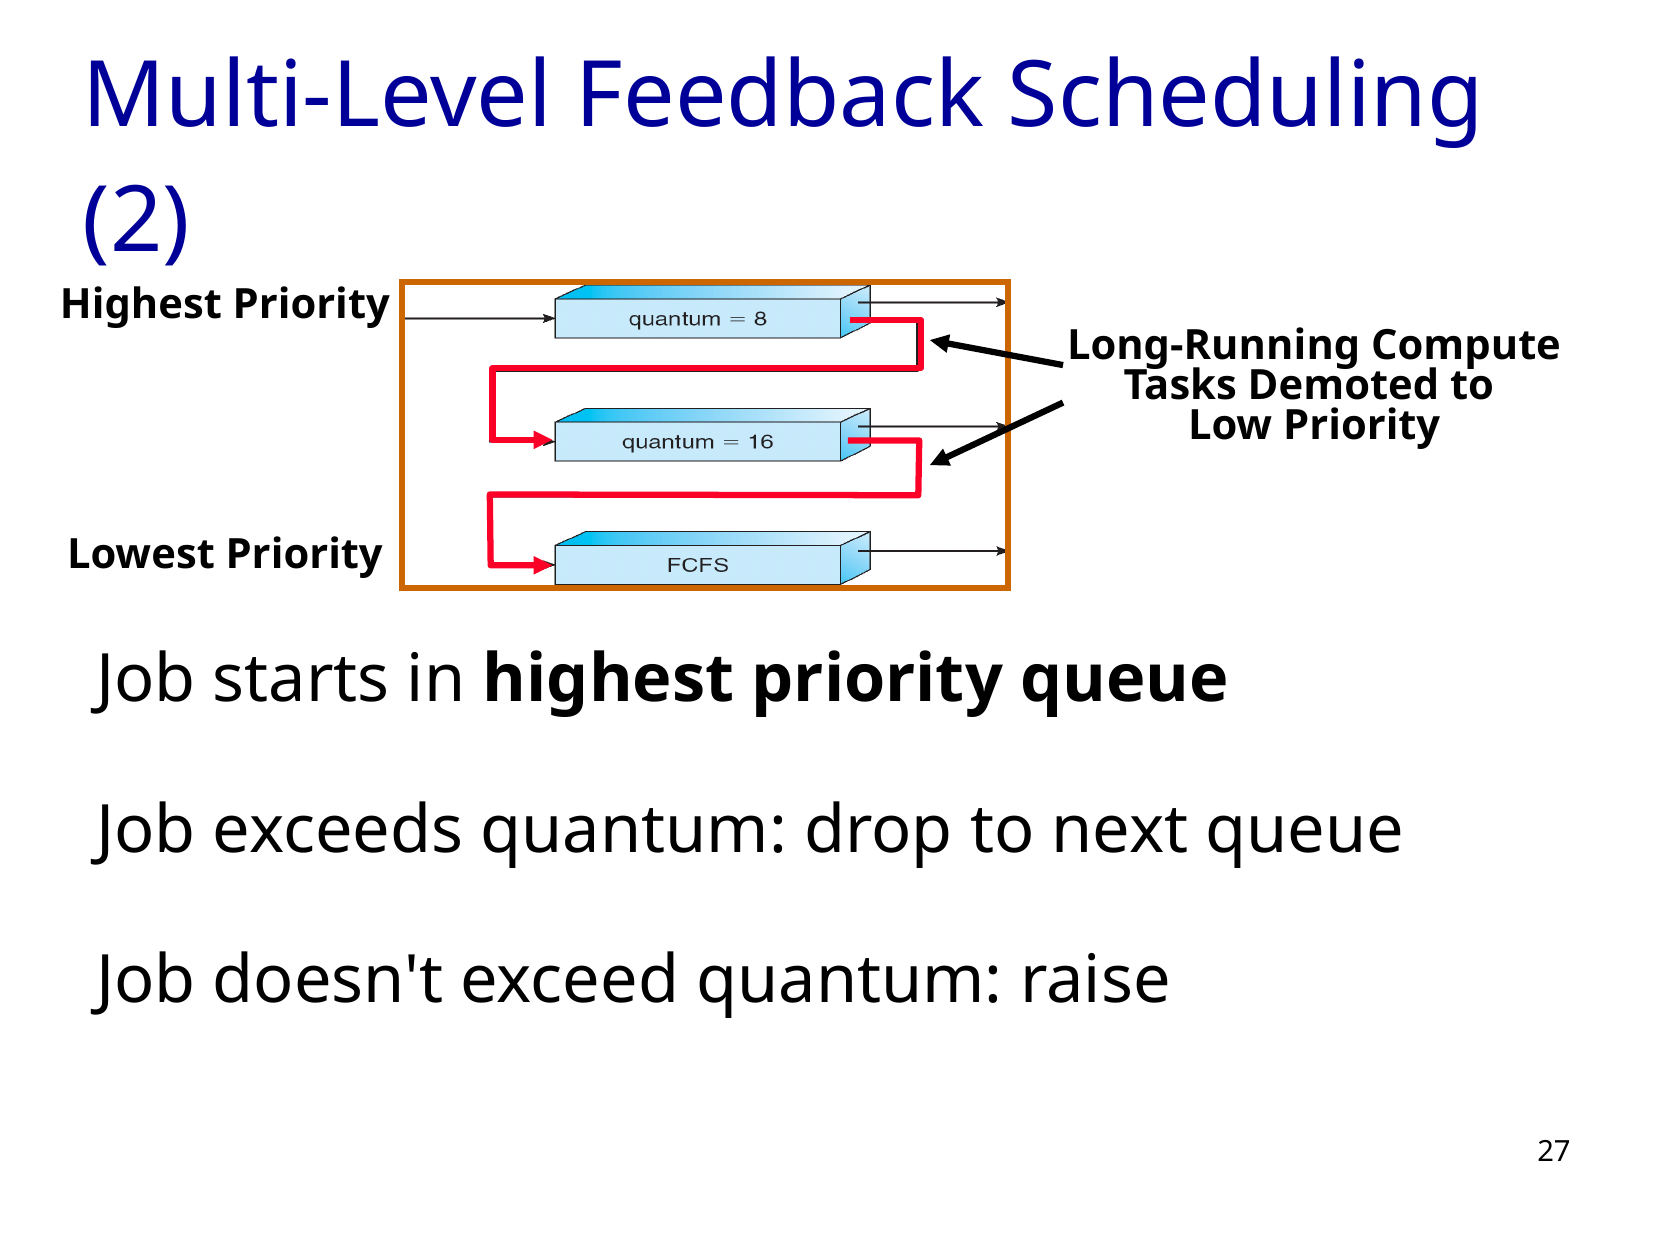

# Multi-Level Feedback Scheduling (2)
Highest Priority
Long-Running Compute
Tasks Demoted to
Low Priority
Lowest Priority
Job starts in highest priority queue
Job exceeds quantum: drop to next queue
Job doesn't exceed quantum: raise
27